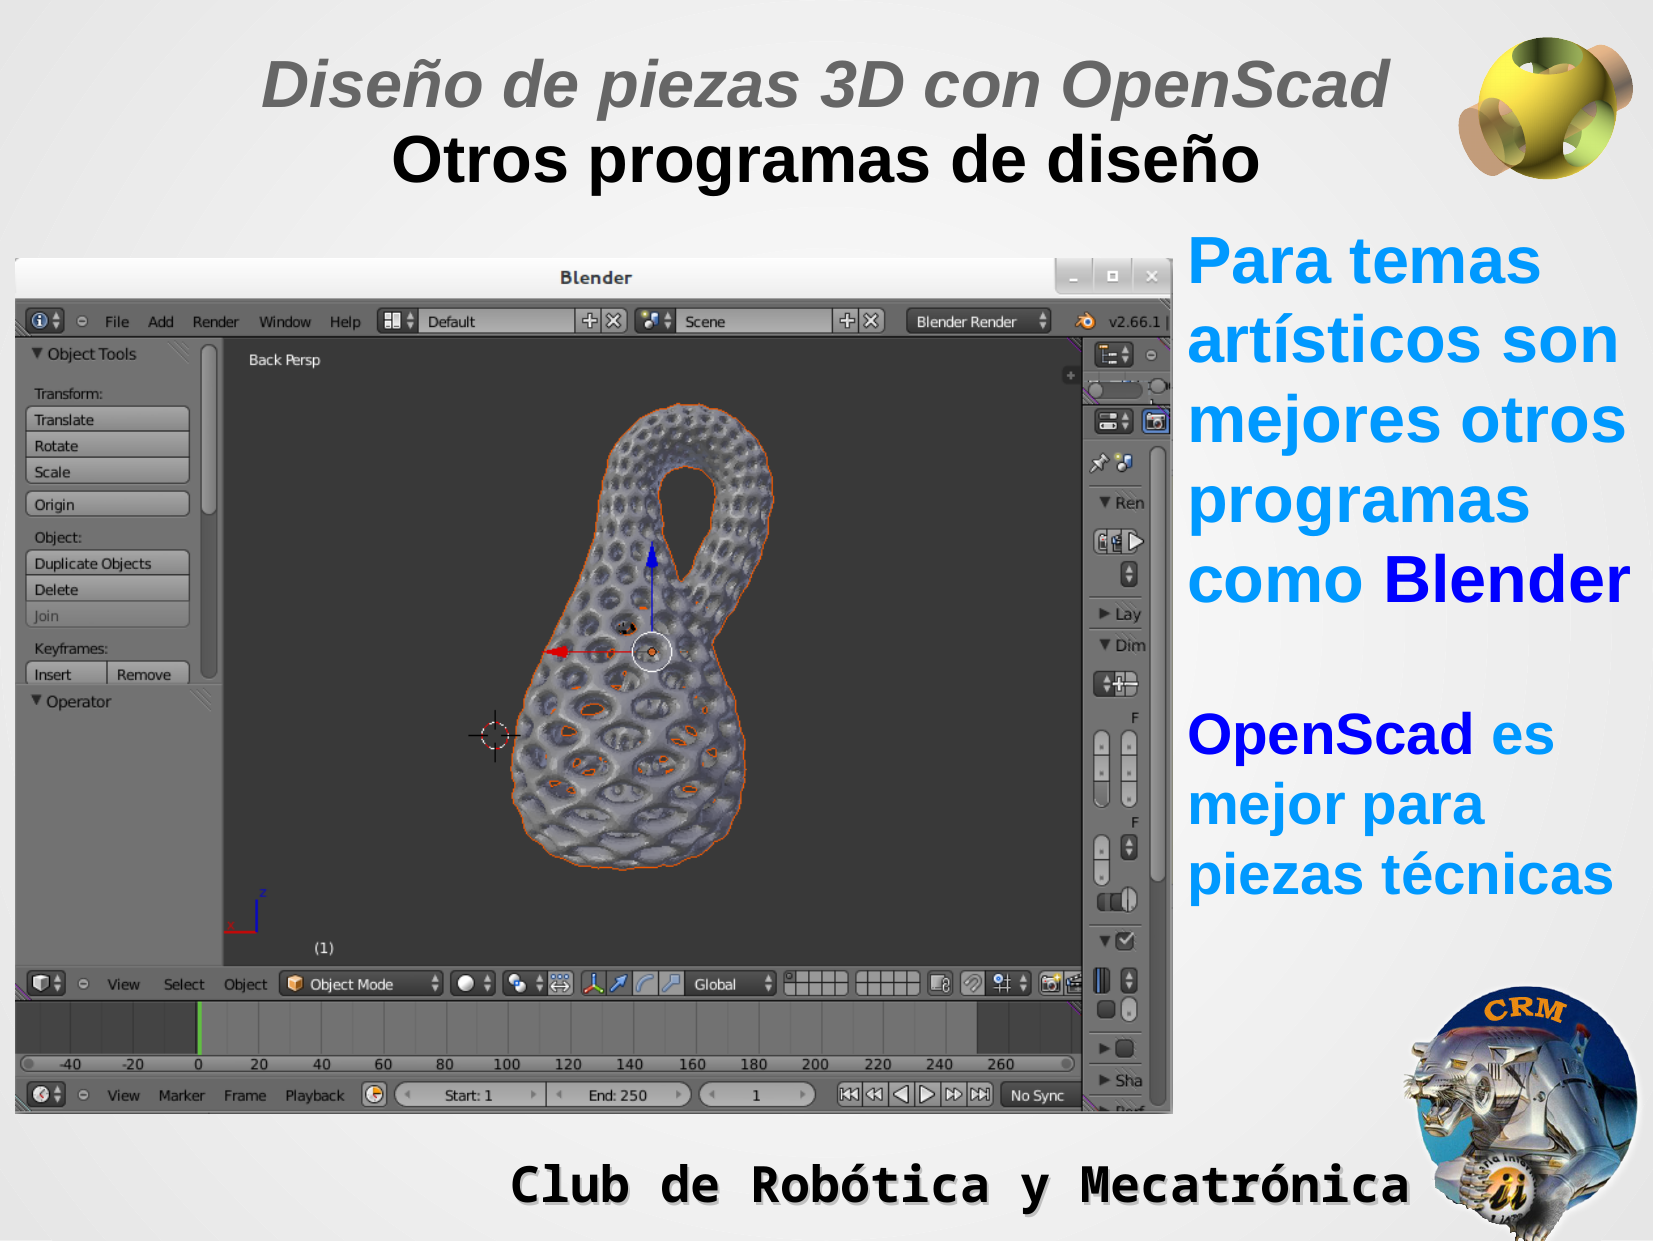

Diseño de piezas 3D con OpenScad
Otros programas de diseño
Para temas artísticos son mejores otros programas como Blender
OpenScad es mejor para piezas técnicas
Club de Robótica y Mecatrónica